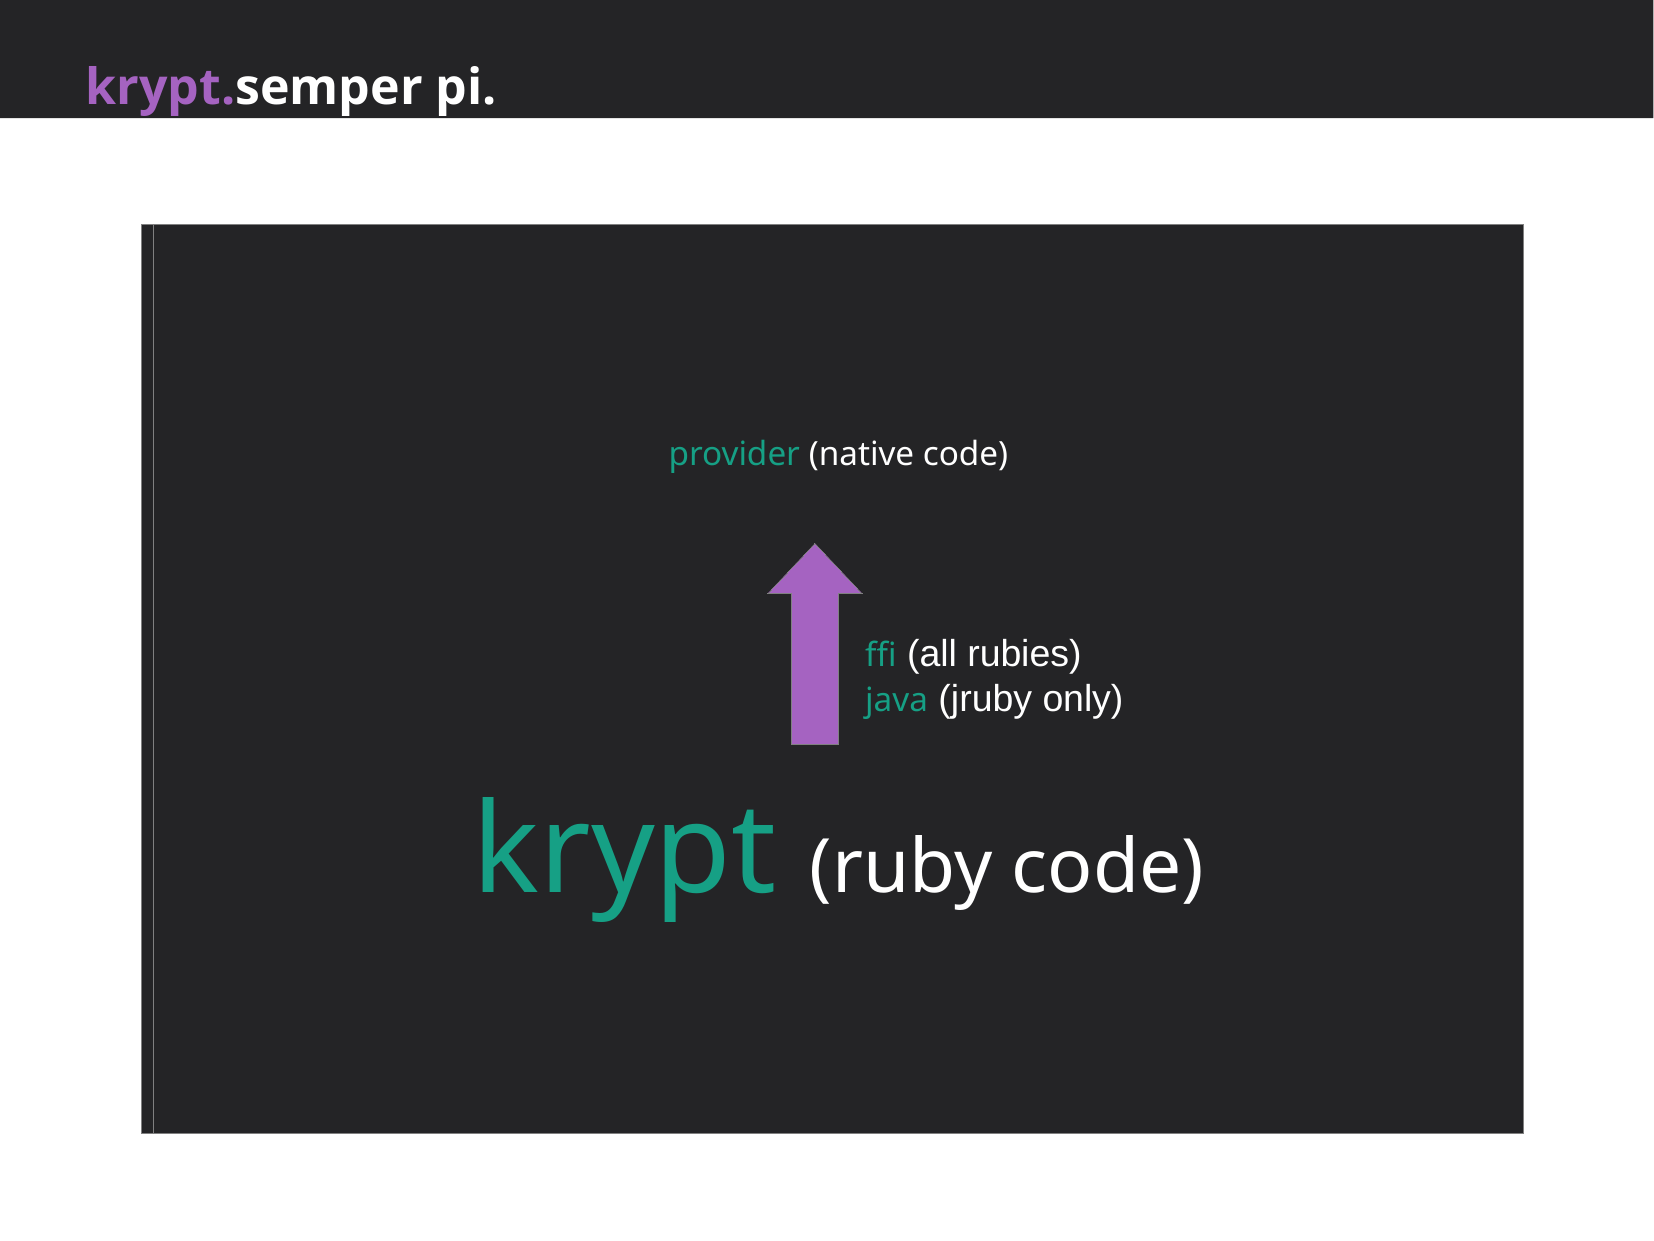

krypt.semper pi.
provider (native code)
krypt (ruby code)
krypt first of all is a framework
ffi (all rubies)
java (jruby only)